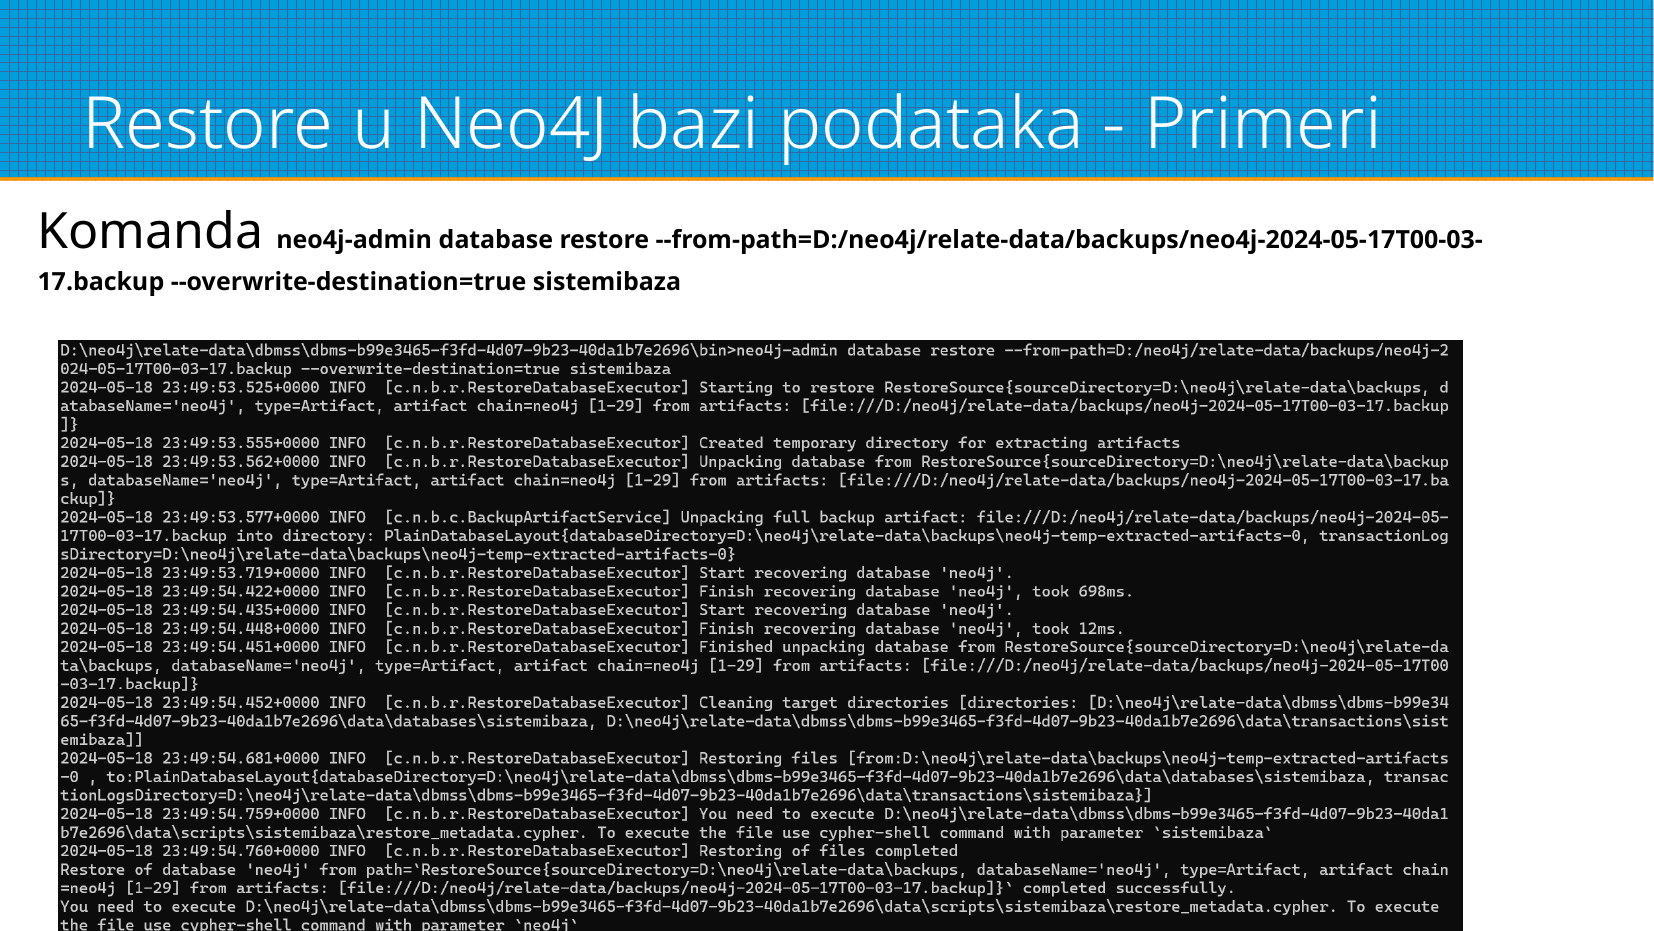

Komanda neo4j-admin database restore --from-path=D:/neo4j/relate-data/backups/neo4j-2024-05-17T00-03-17.backup --overwrite-destination=true sistemibaza
# Restore u Neo4J bazi podataka - Primeri